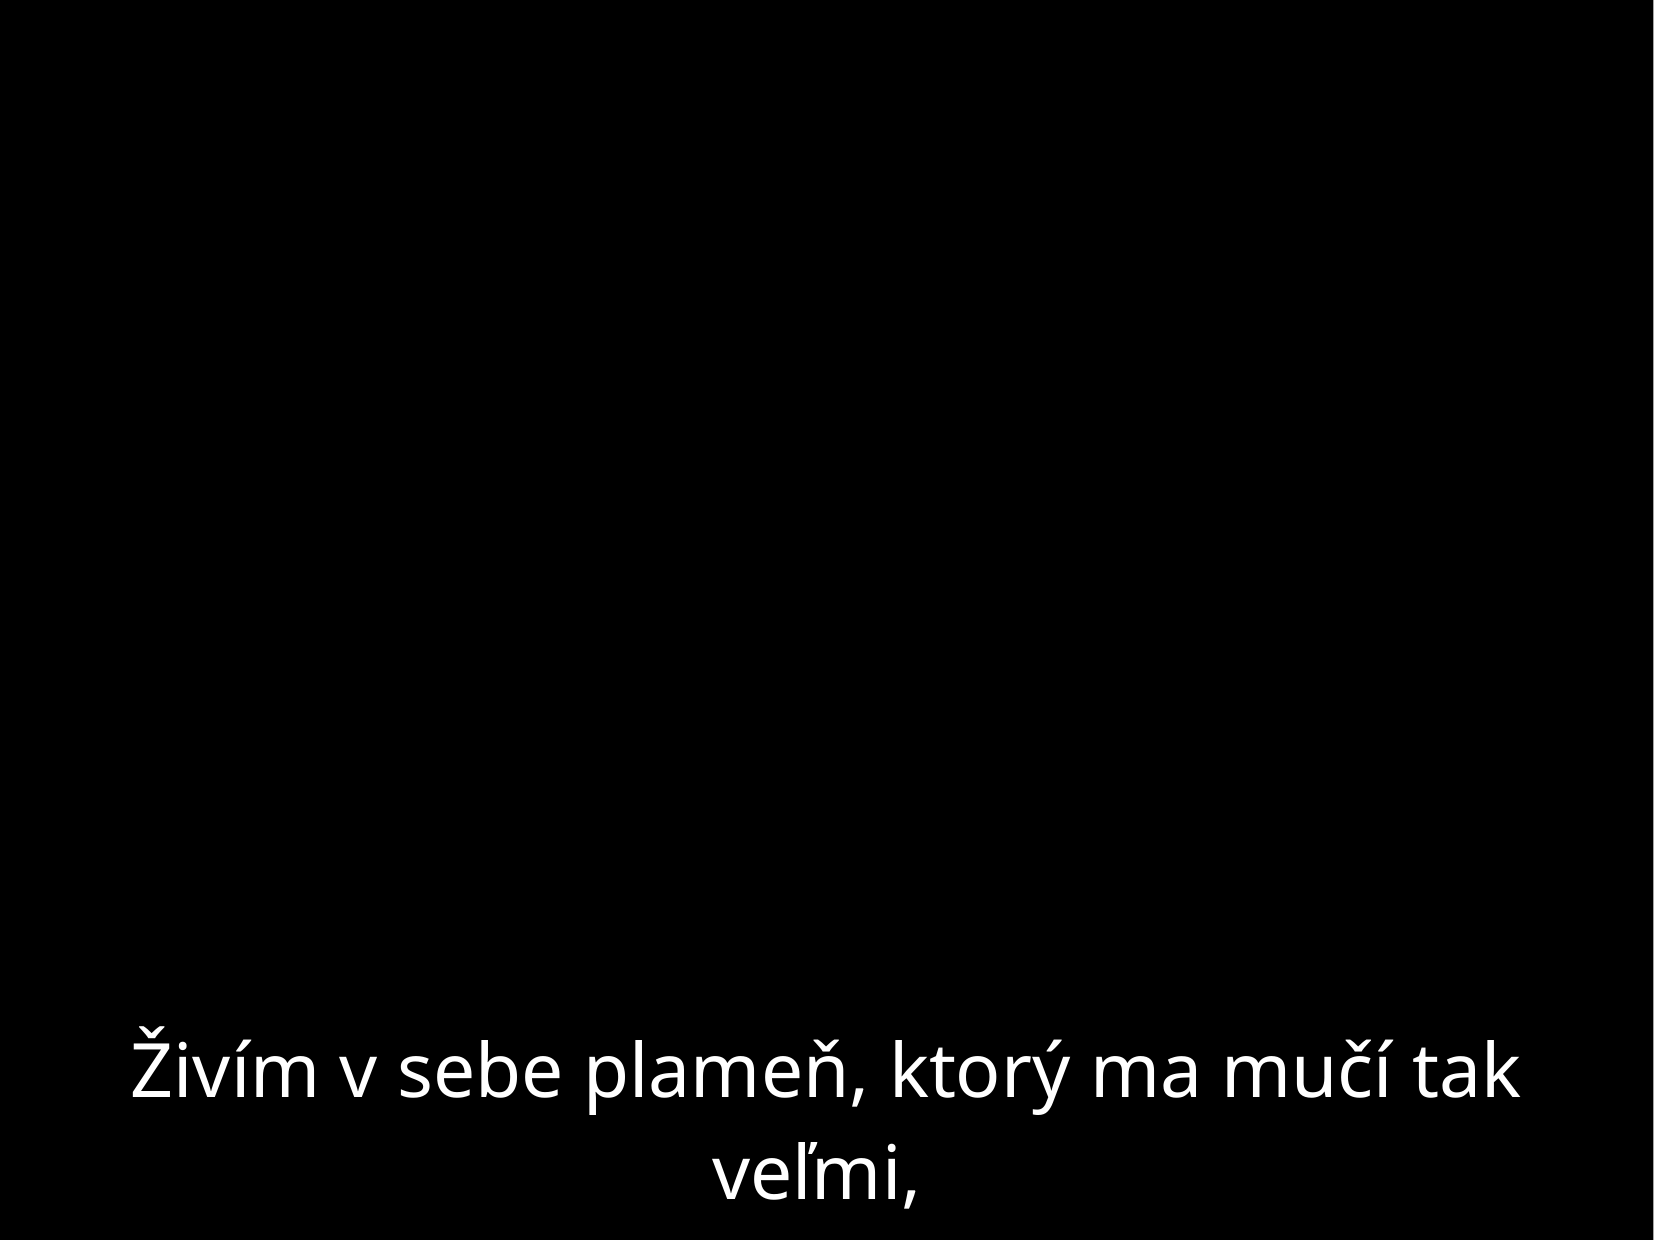

# Živím v sebe plameň, ktorý ma mučí tak veľmi,